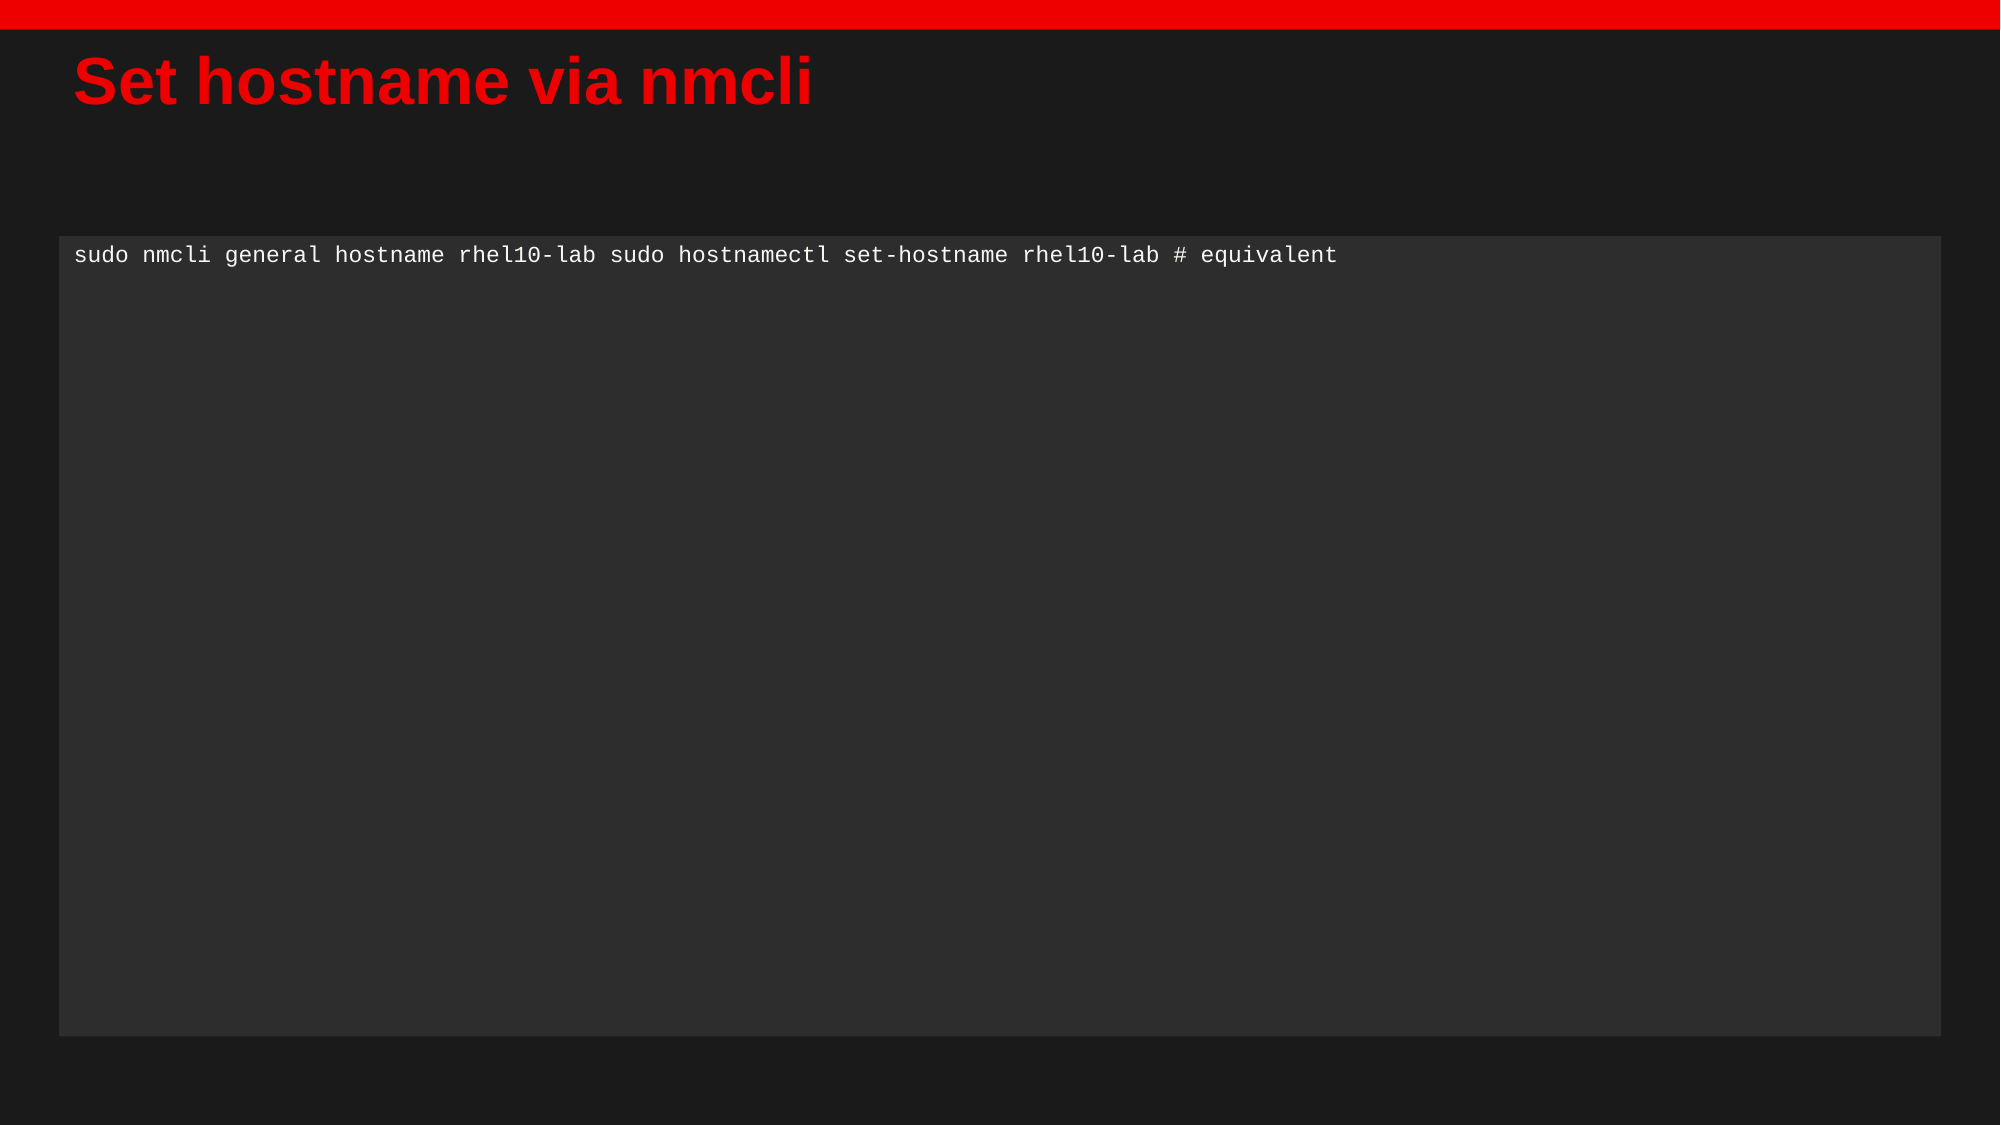

Set hostname via nmcli
sudo nmcli general hostname rhel10-lab sudo hostnamectl set-hostname rhel10-lab # equivalent